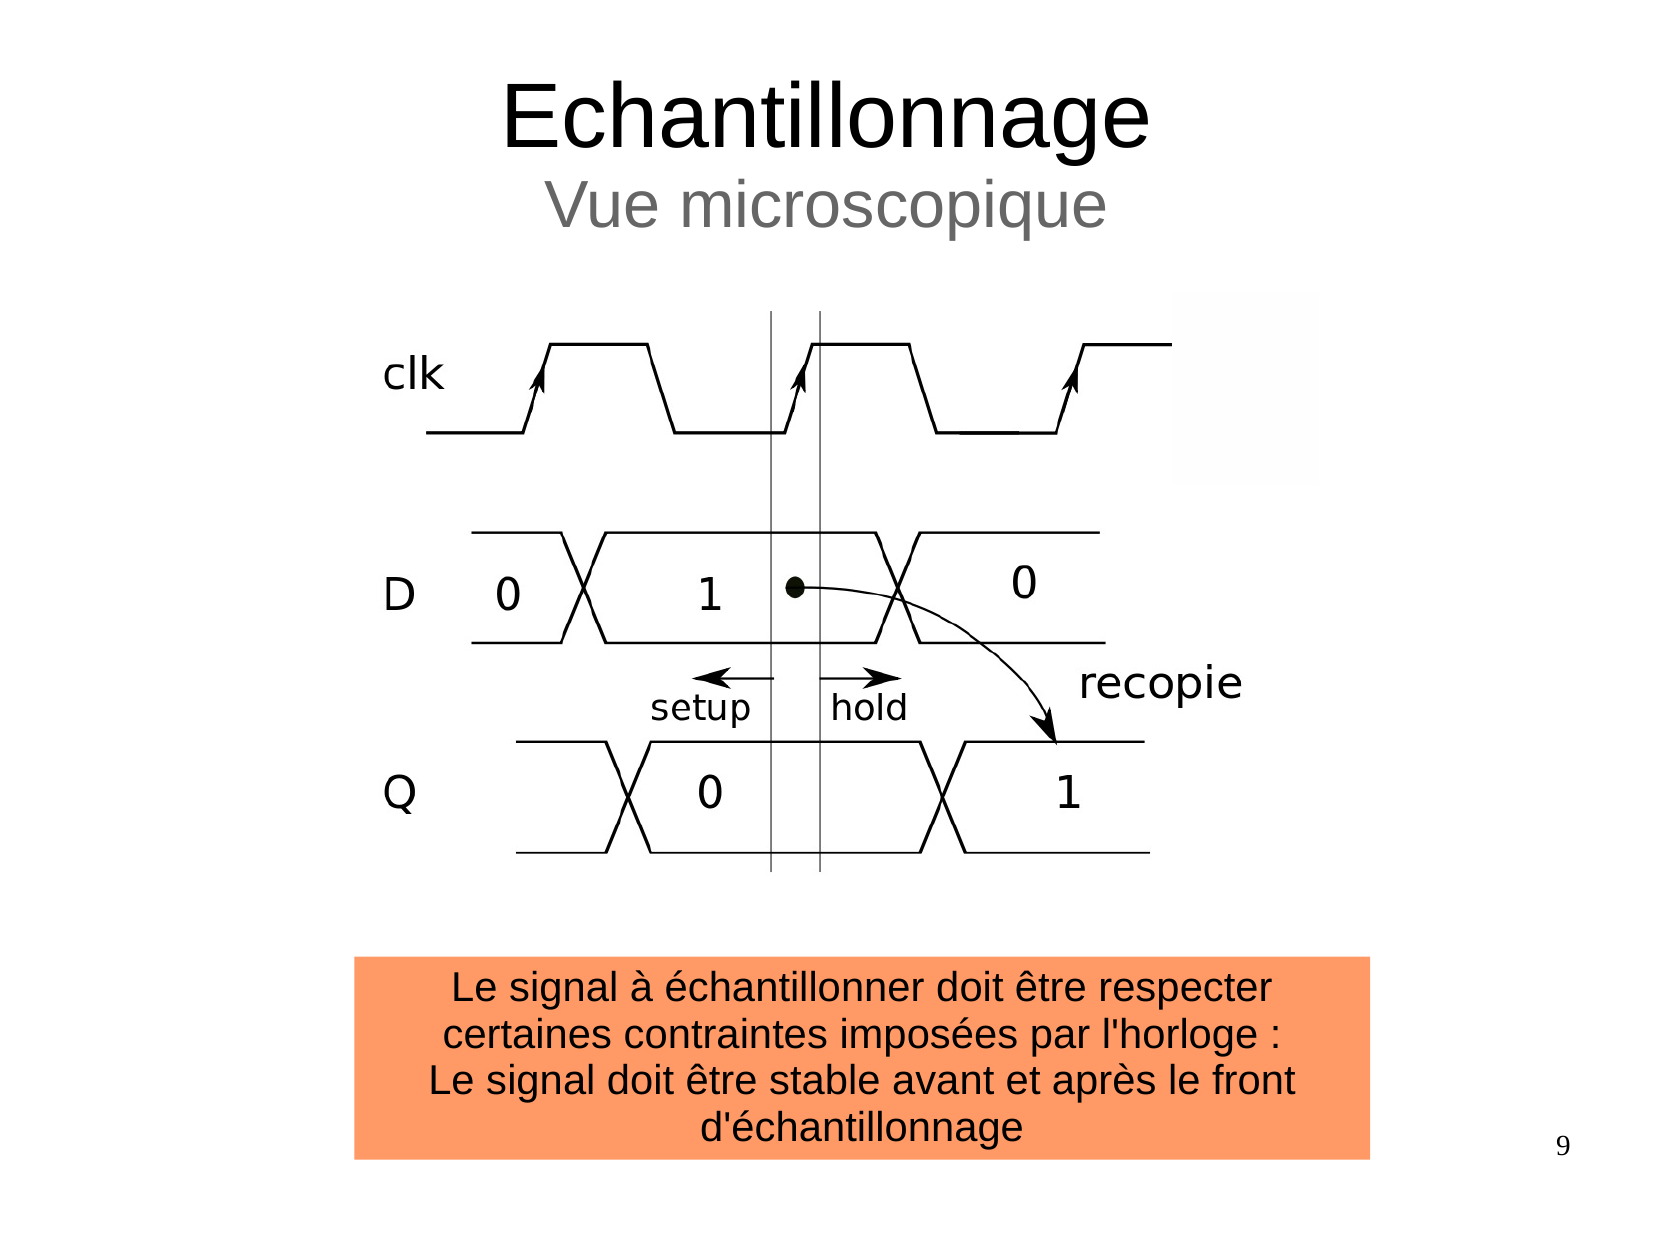

# Echantillonnage Vue microscopique
Le signal à échantillonner doit être respecter certaines contraintes imposées par l'horloge :
Le signal doit être stable avant et après le front d'échantillonnage
UV 1.5
9